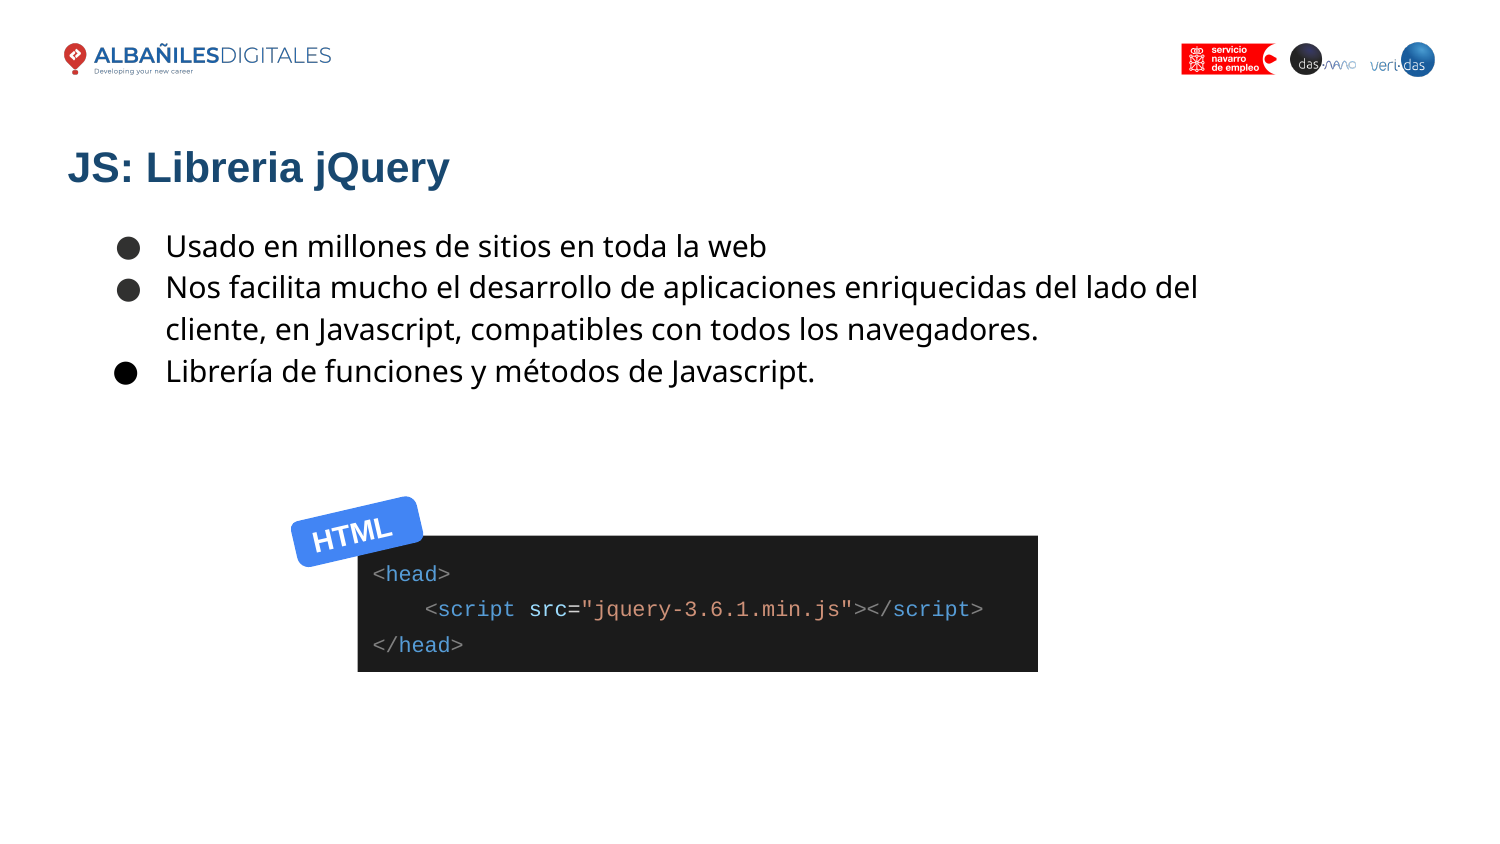

JS: Libreria jQuery
Usado en millones de sitios en toda la web
Nos facilita mucho el desarrollo de aplicaciones enriquecidas del lado del cliente, en Javascript, compatibles con todos los navegadores.
Librería de funciones y métodos de Javascript.
HTML
<head>
 <script src="jquery-3.6.1.min.js"></script>
</head>